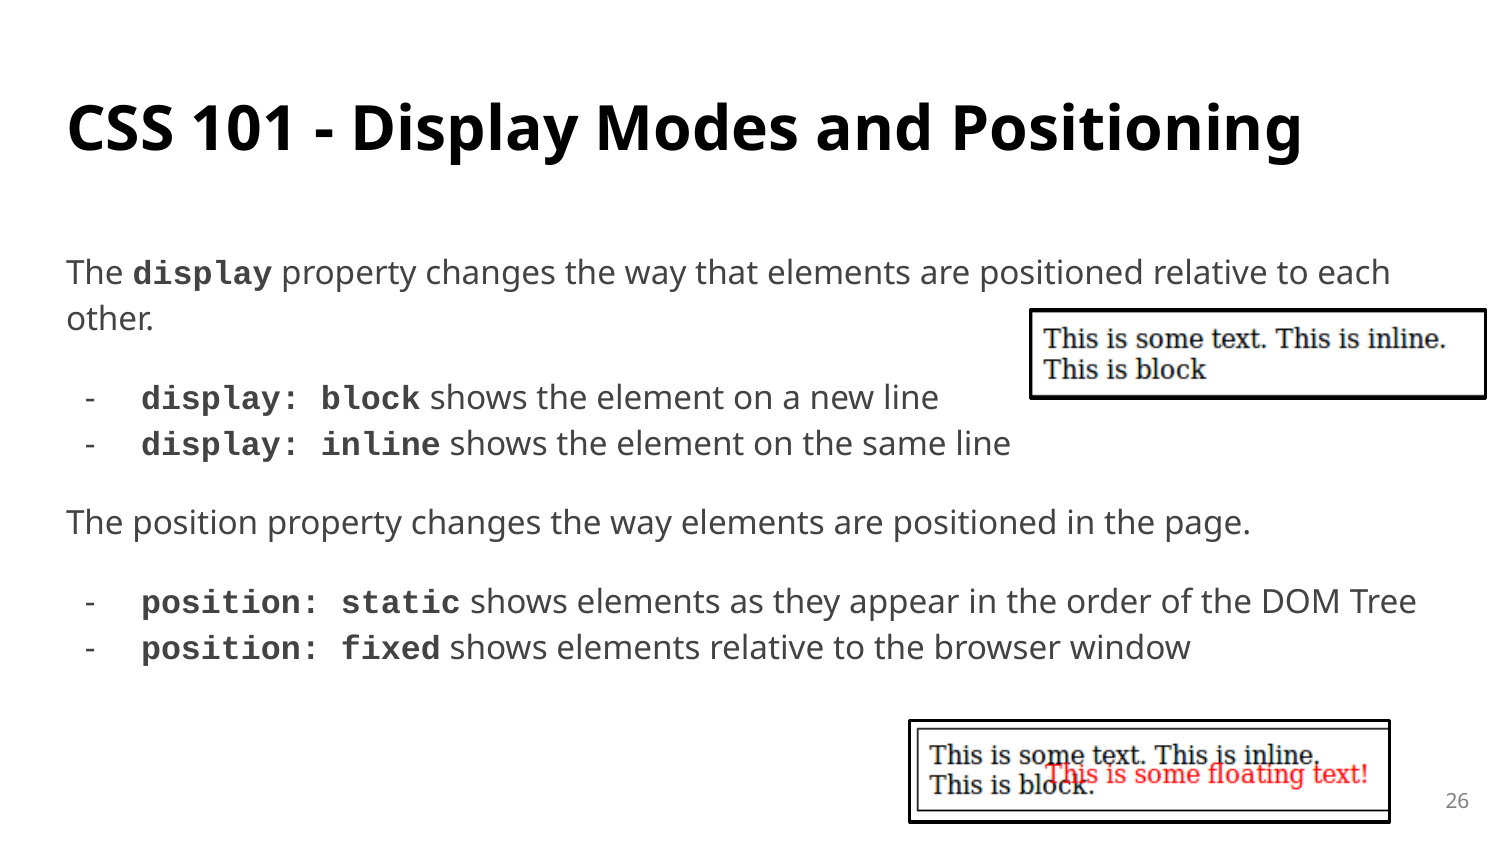

# CSS 101 - Display Modes and Positioning
The display property changes the way that elements are positioned relative to each other.
display: block shows the element on a new line
display: inline shows the element on the same line
The position property changes the way elements are positioned in the page.
position: static shows elements as they appear in the order of the DOM Tree
position: fixed shows elements relative to the browser window